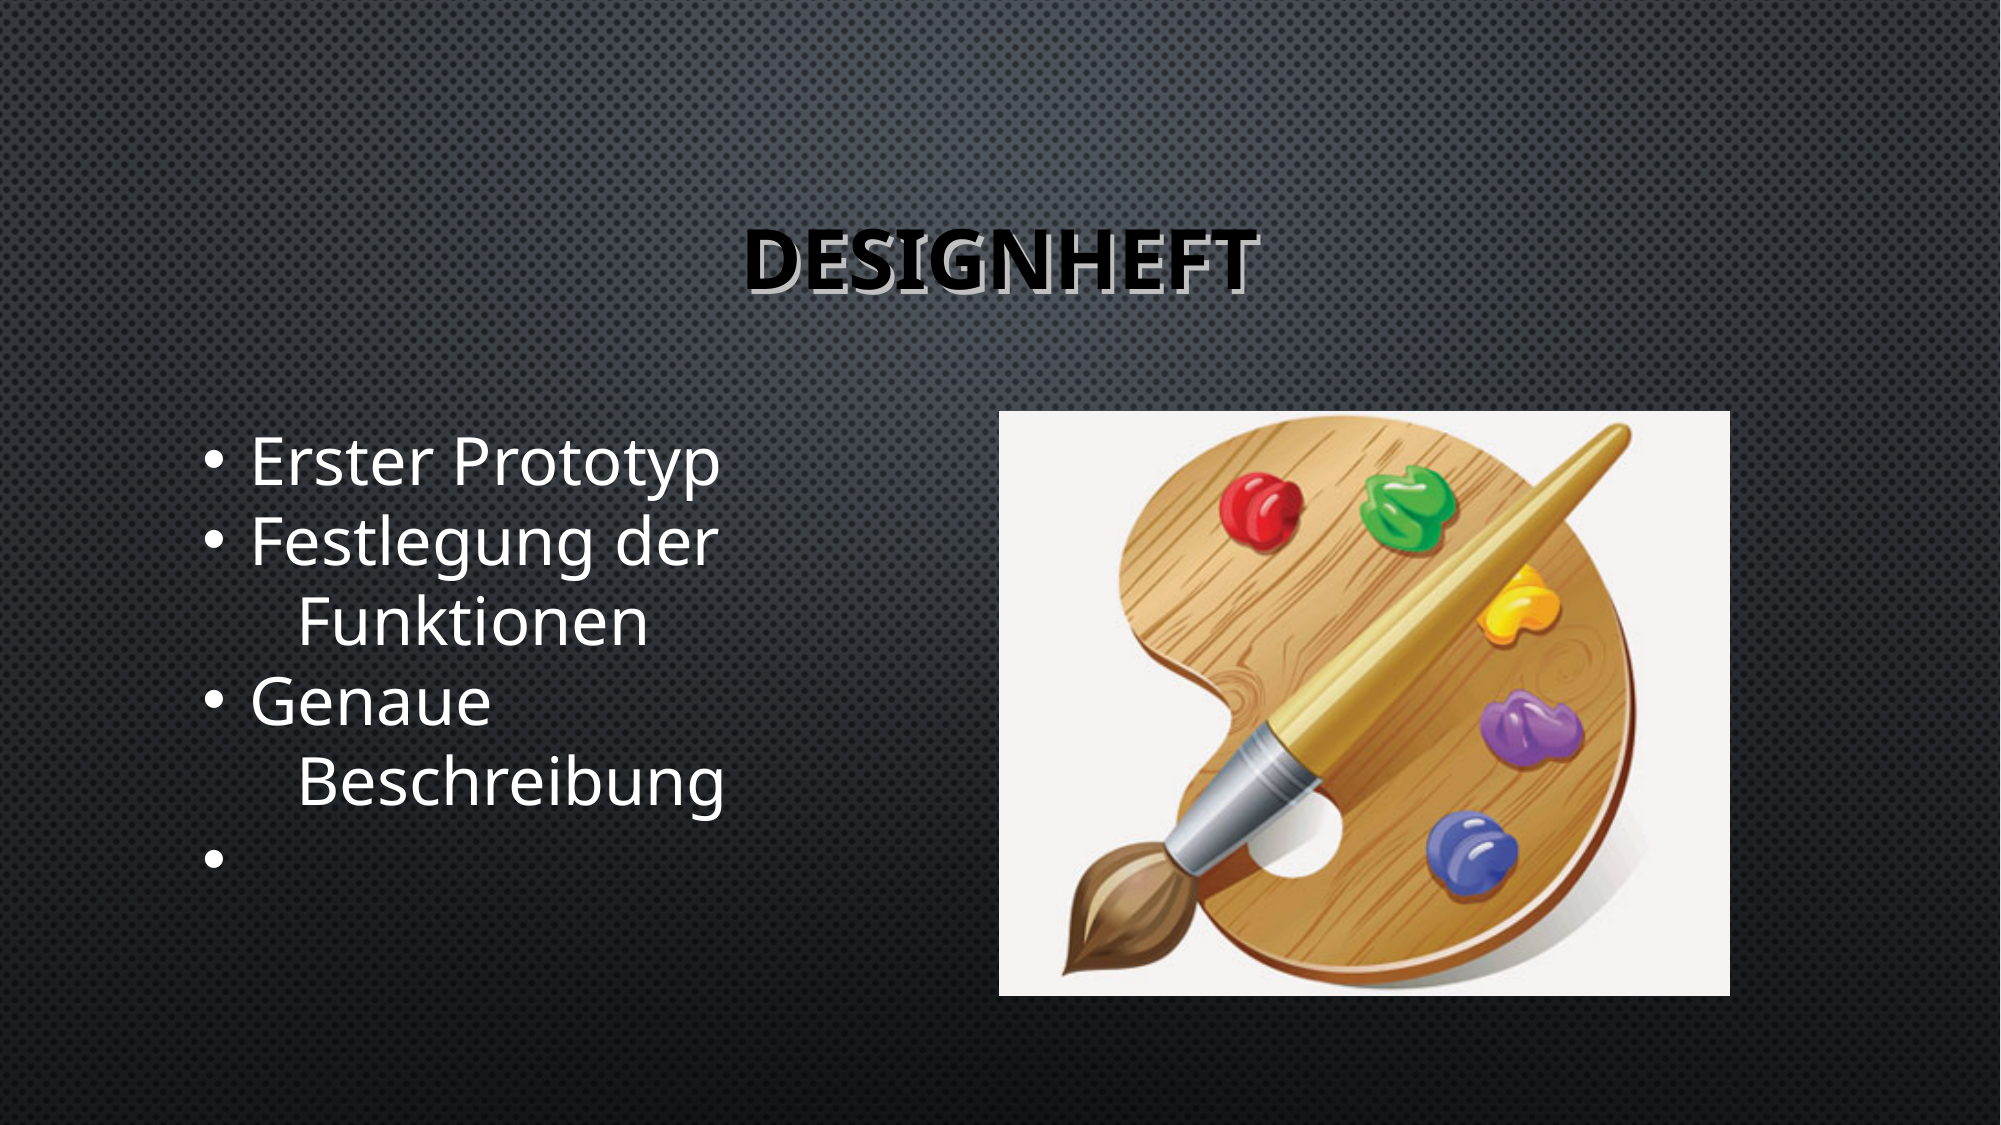

# Designheft
Erster Prototyp
Festlegung der Funktionen
Genaue Beschreibung